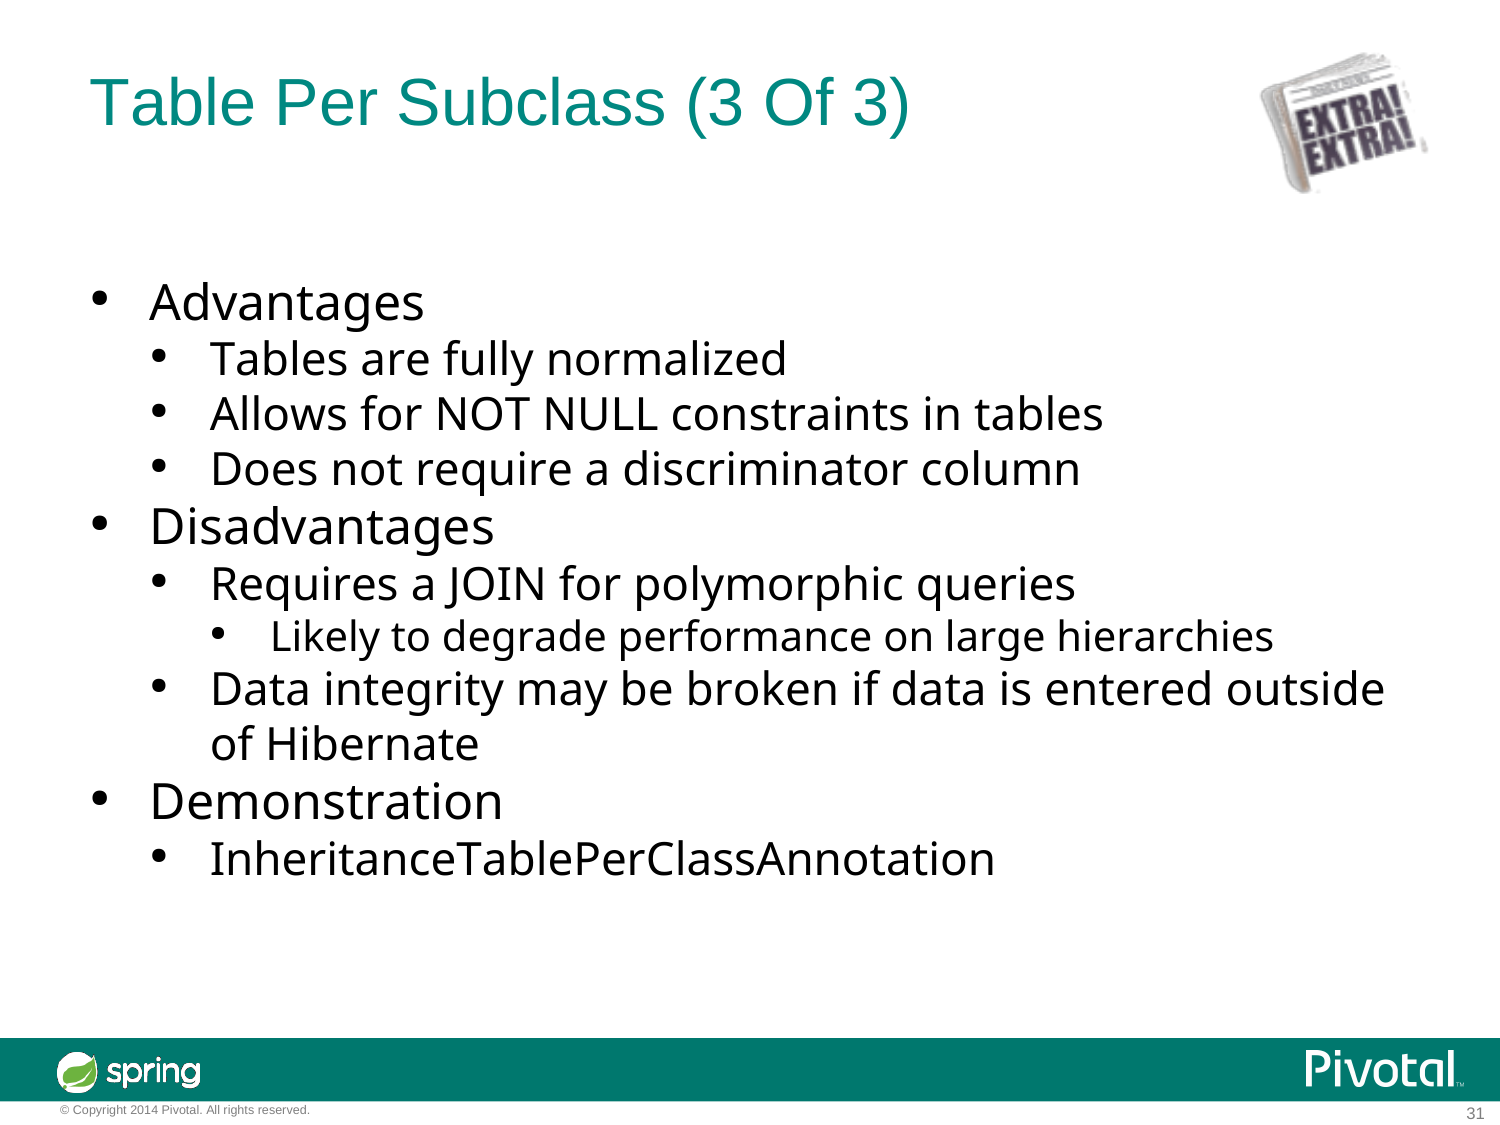

# Table Per Subclass (3 Of 3)
Advantages
Tables are fully normalized
Allows for NOT NULL constraints in tables
Does not require a discriminator column
Disadvantages
Requires a JOIN for polymorphic queries
Likely to degrade performance on large hierarchies
Data integrity may be broken if data is entered outside of Hibernate
Demonstration
InheritanceTablePerClassAnnotation